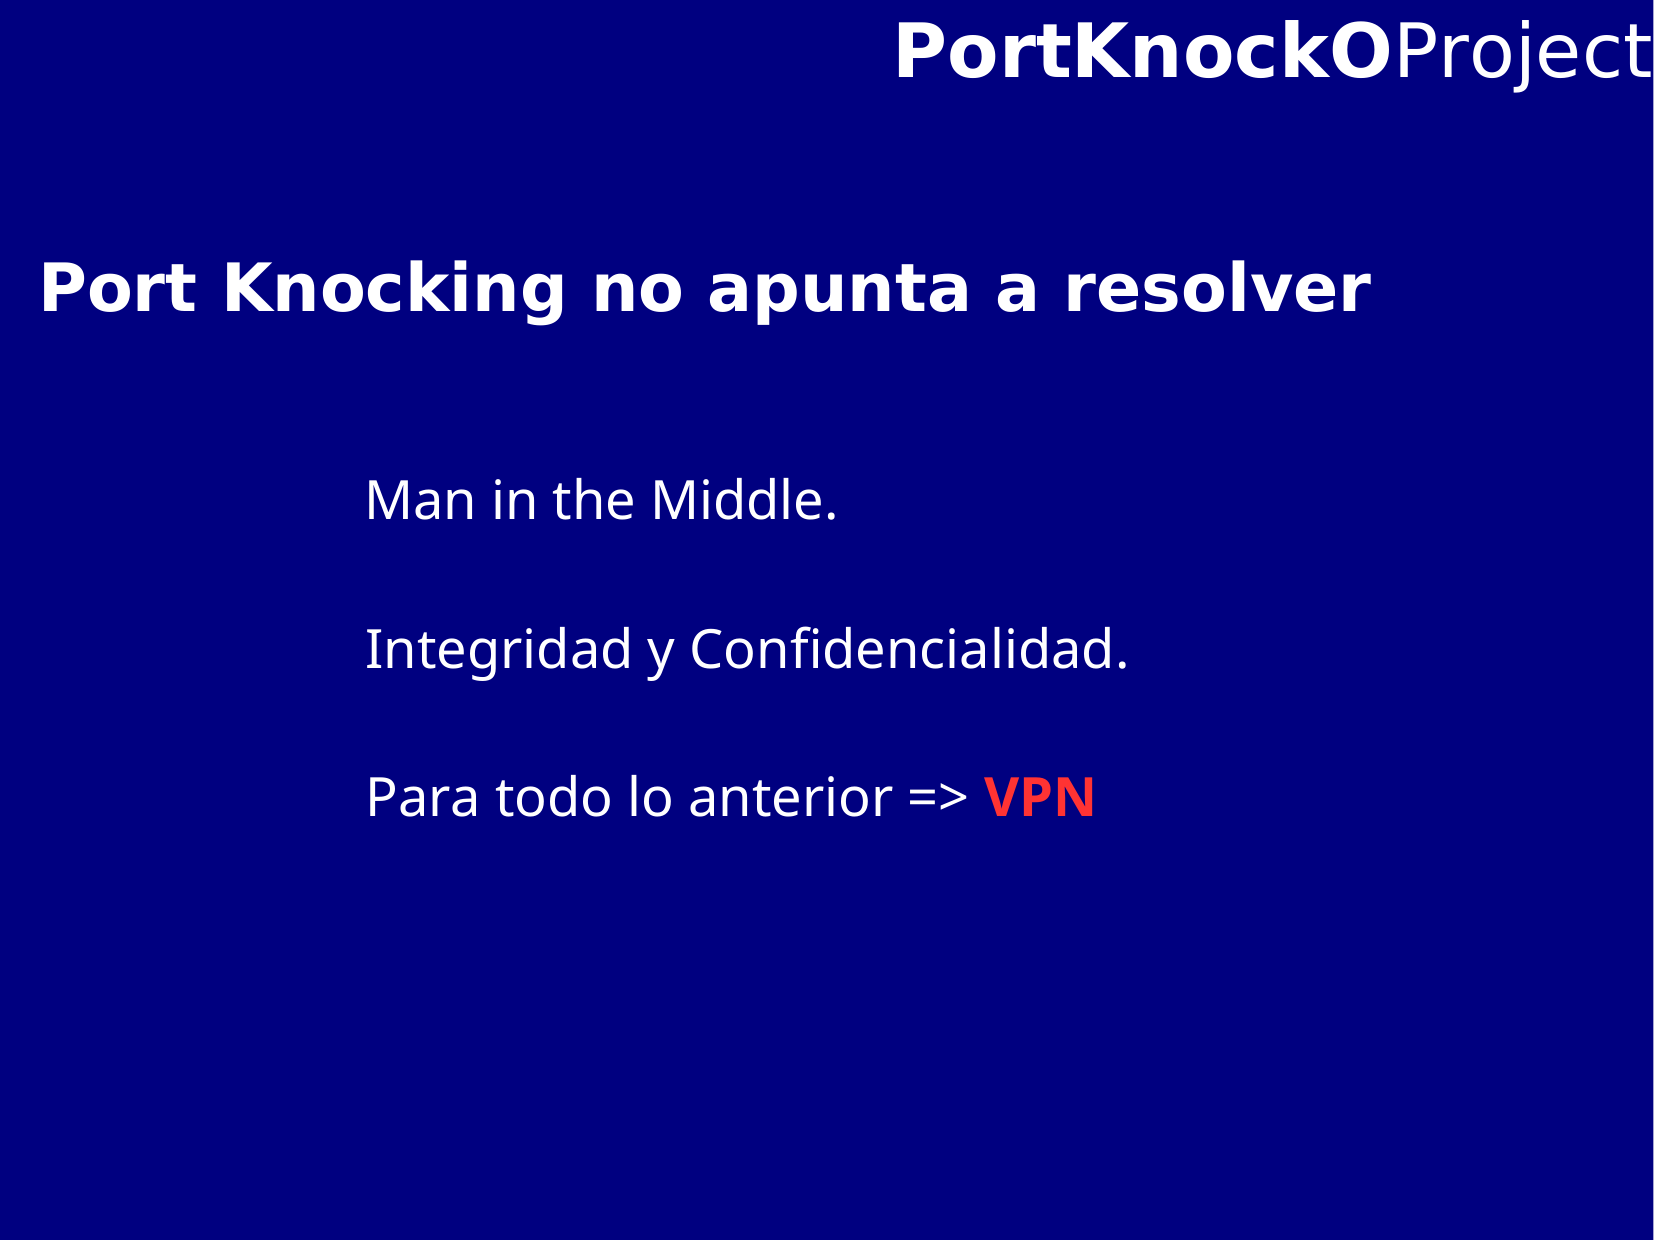

PortKnockOProject
Port Knocking no apunta a resolver
 Man in the Middle.
 Integridad y Confidencialidad.
 Para todo lo anterior => VPN